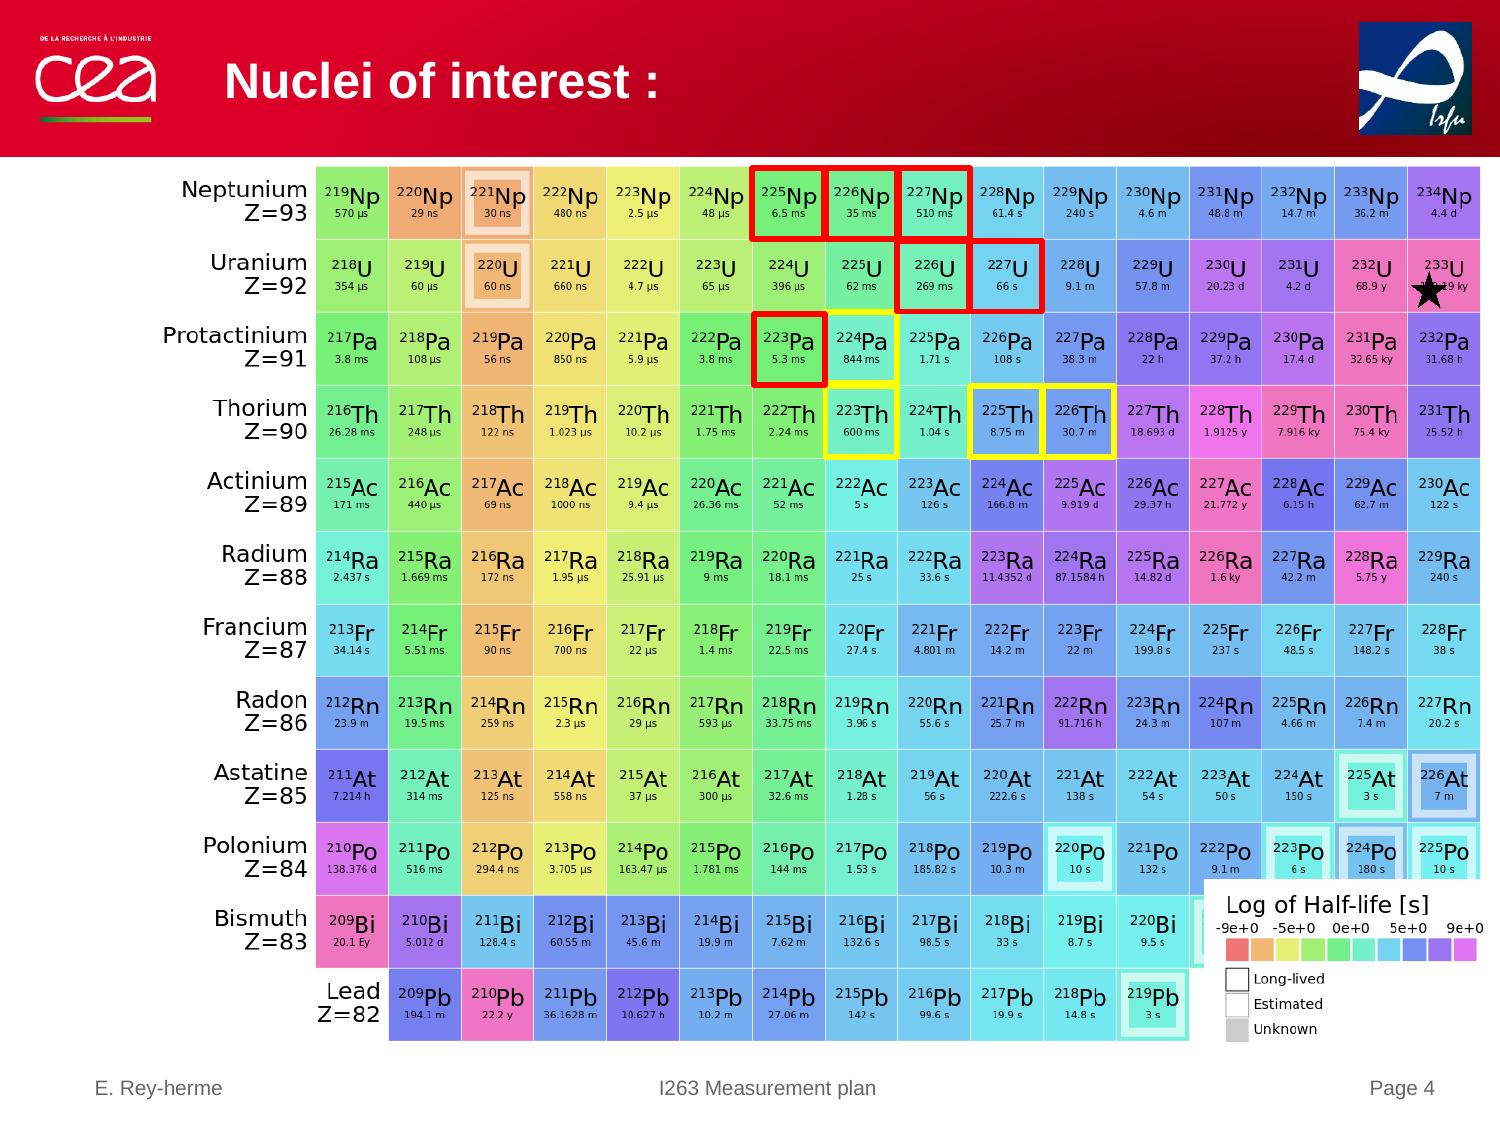

Nuclei of interest :
E. Rey-herme
I263 Measurement plan
Page